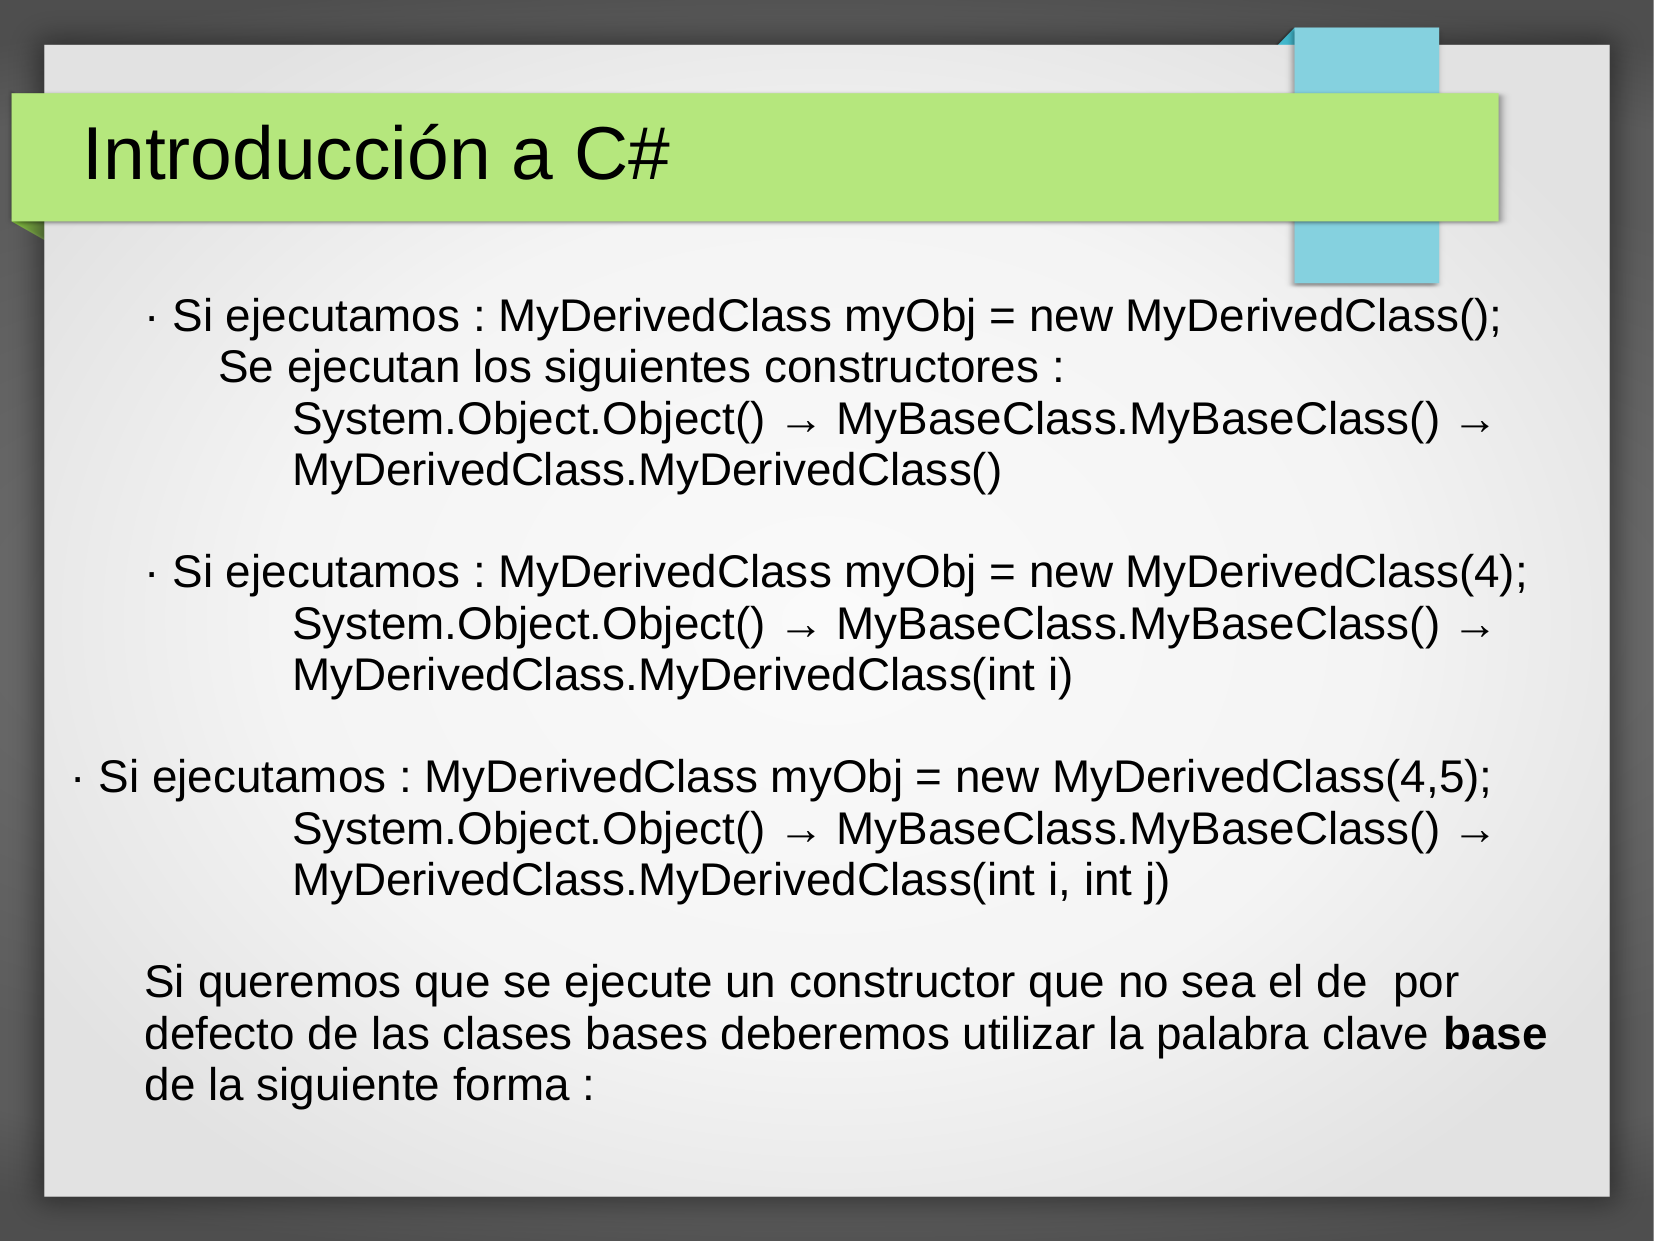

# Introducción a C#
	· Si ejecutamos : MyDerivedClass myObj = new MyDerivedClass();
		Se ejecutan los siguientes constructores :
			System.Object.Object() → MyBaseClass.MyBaseClass() →
			MyDerivedClass.MyDerivedClass()
	· Si ejecutamos : MyDerivedClass myObj = new MyDerivedClass(4);
			System.Object.Object() → MyBaseClass.MyBaseClass() →
			MyDerivedClass.MyDerivedClass(int i)
· Si ejecutamos : MyDerivedClass myObj = new MyDerivedClass(4,5);
			System.Object.Object() → MyBaseClass.MyBaseClass() →
			MyDerivedClass.MyDerivedClass(int i, int j)
	Si queremos que se ejecute un constructor que no sea el de por 			defecto de las clases bases deberemos utilizar la palabra clave base 	de la siguiente forma :